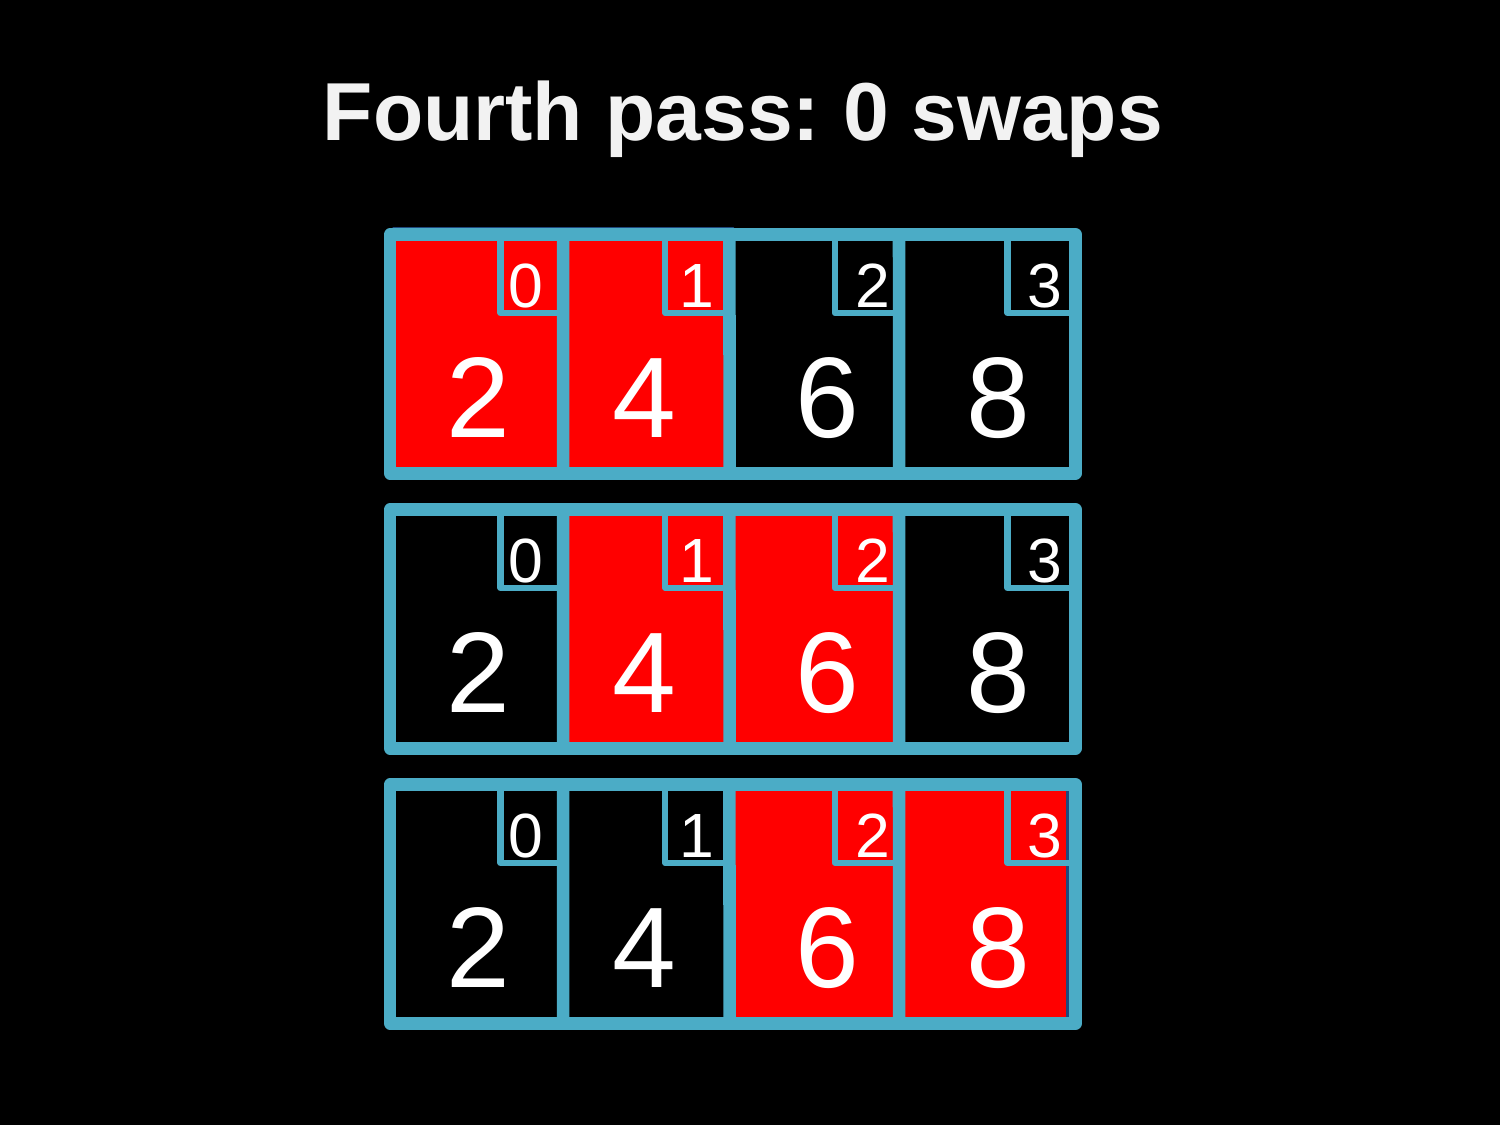

Fourth pass: 0 swaps
0
1
2
3
2
4
6
8
0
1
2
3
2
4
6
8
0
1
2
3
2
4
6
8